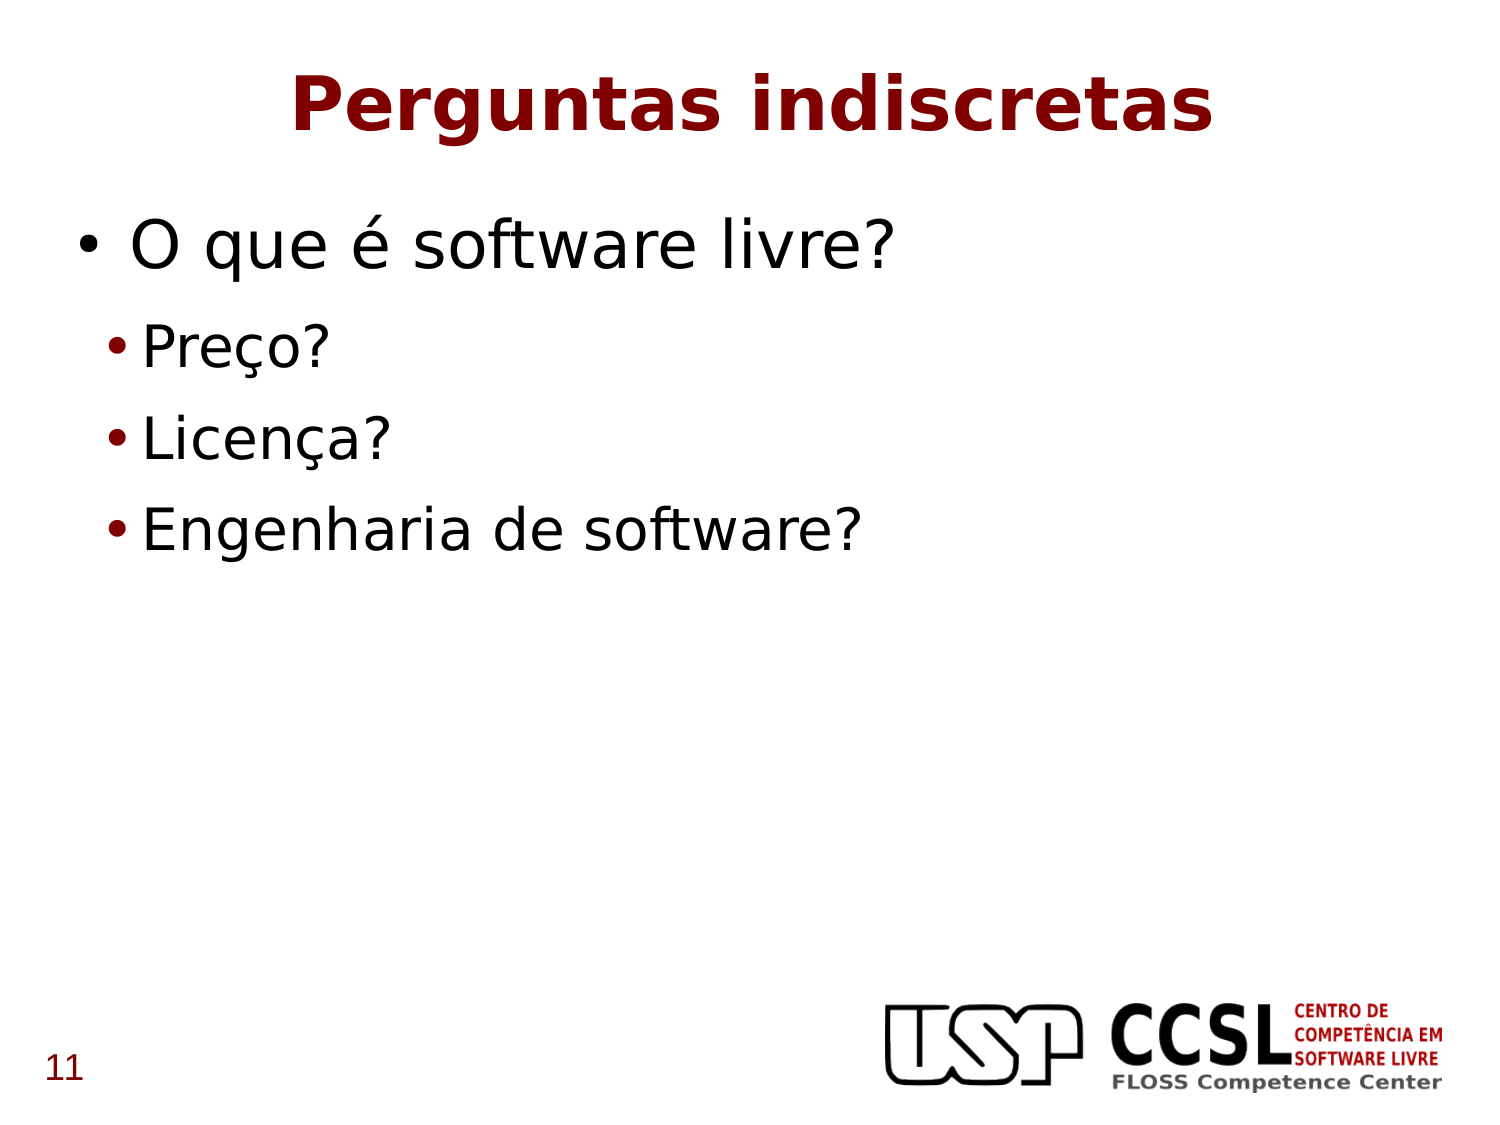

# Perguntas indiscretas
O que é software livre?
Preço?
Licença?
Engenharia de software?